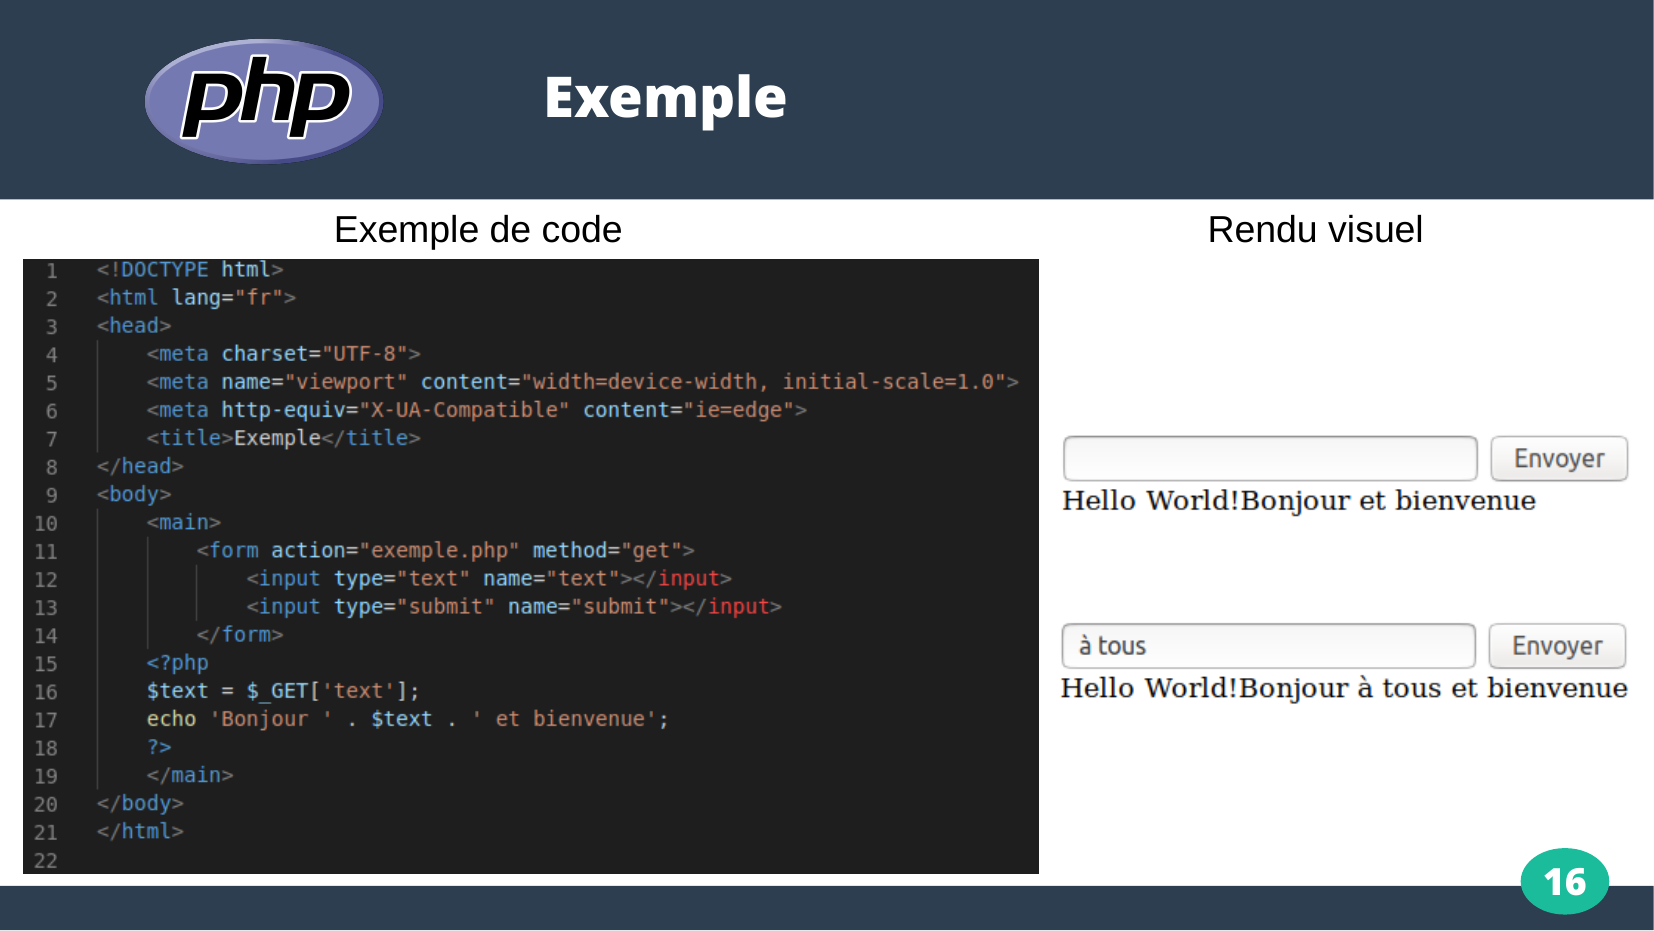

# Exemple
Exemple de code
Rendu visuel
16